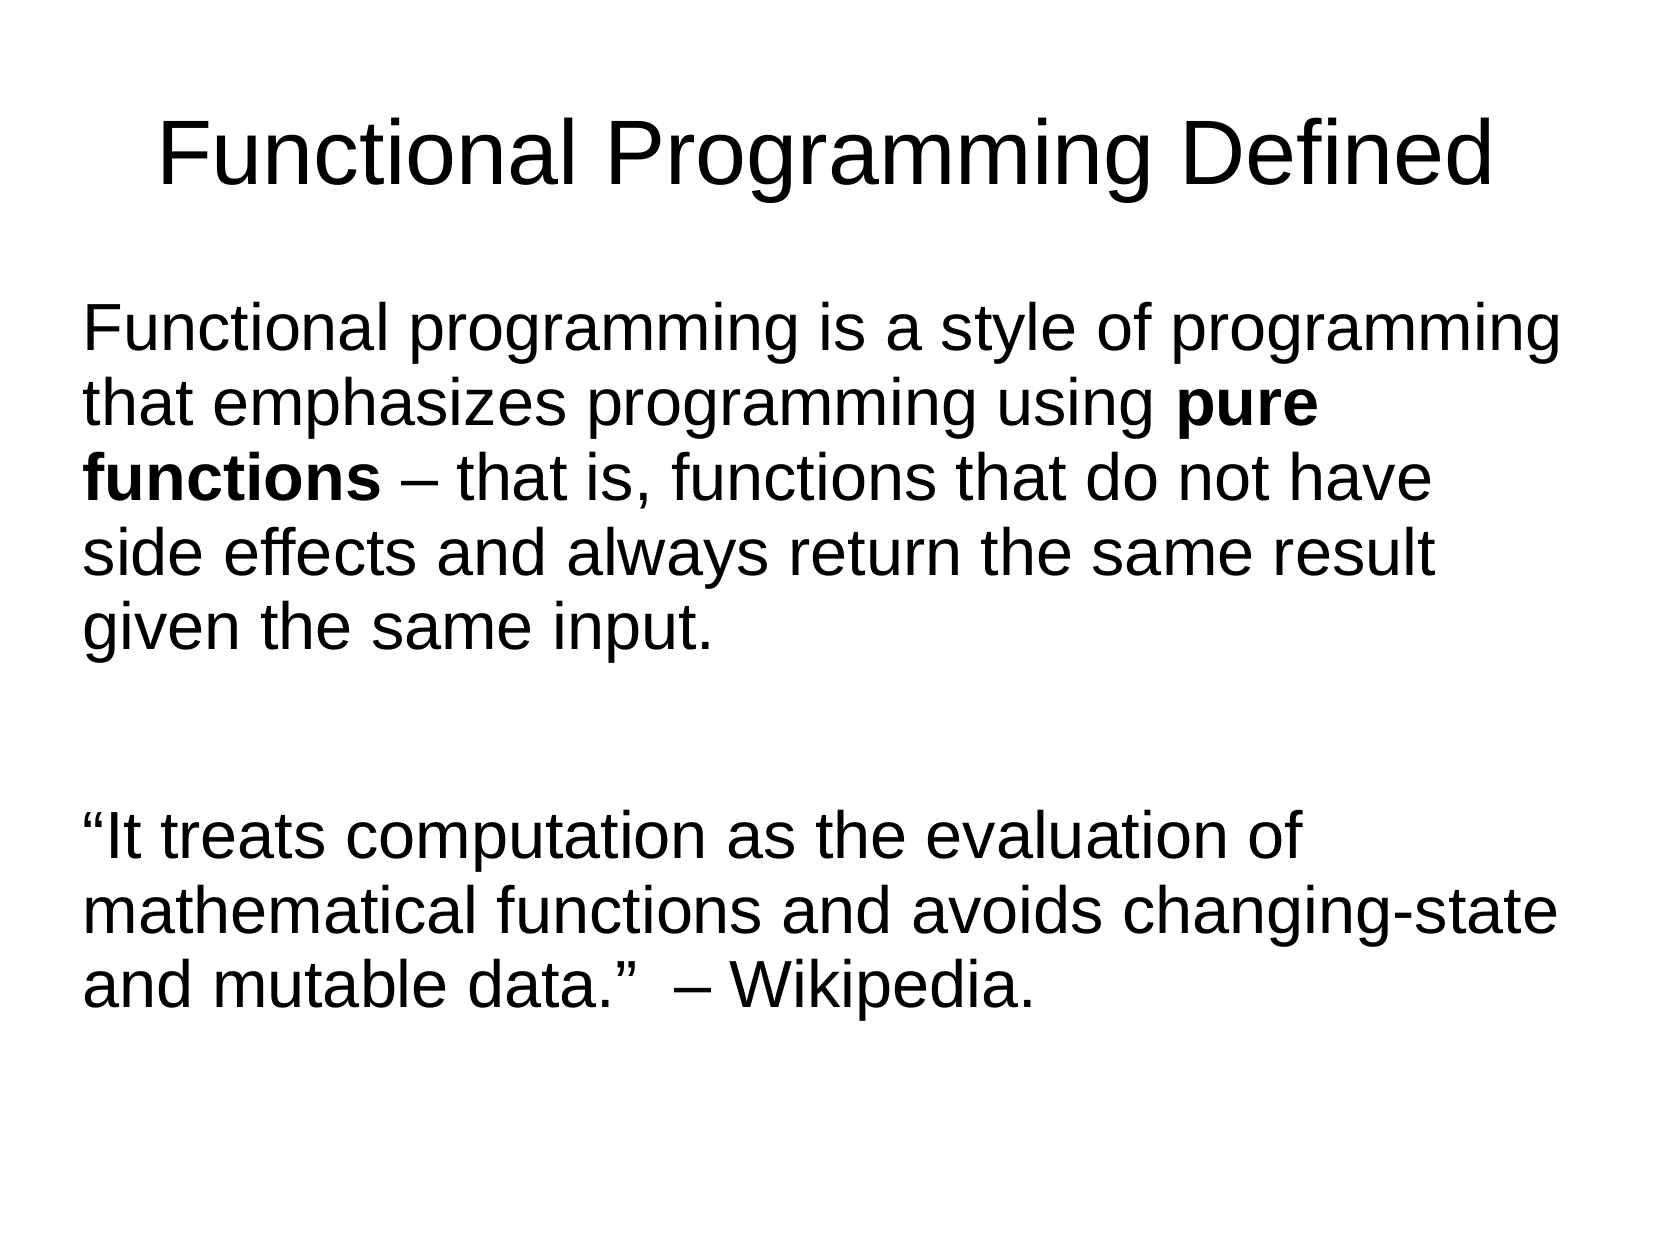

# Functional Programming Defined
Functional programming is a style of programming that emphasizes programming using pure functions – that is, functions that do not have side effects and always return the same result given the same input.
“It treats computation as the evaluation of mathematical functions and avoids changing-state and mutable data.” – Wikipedia.